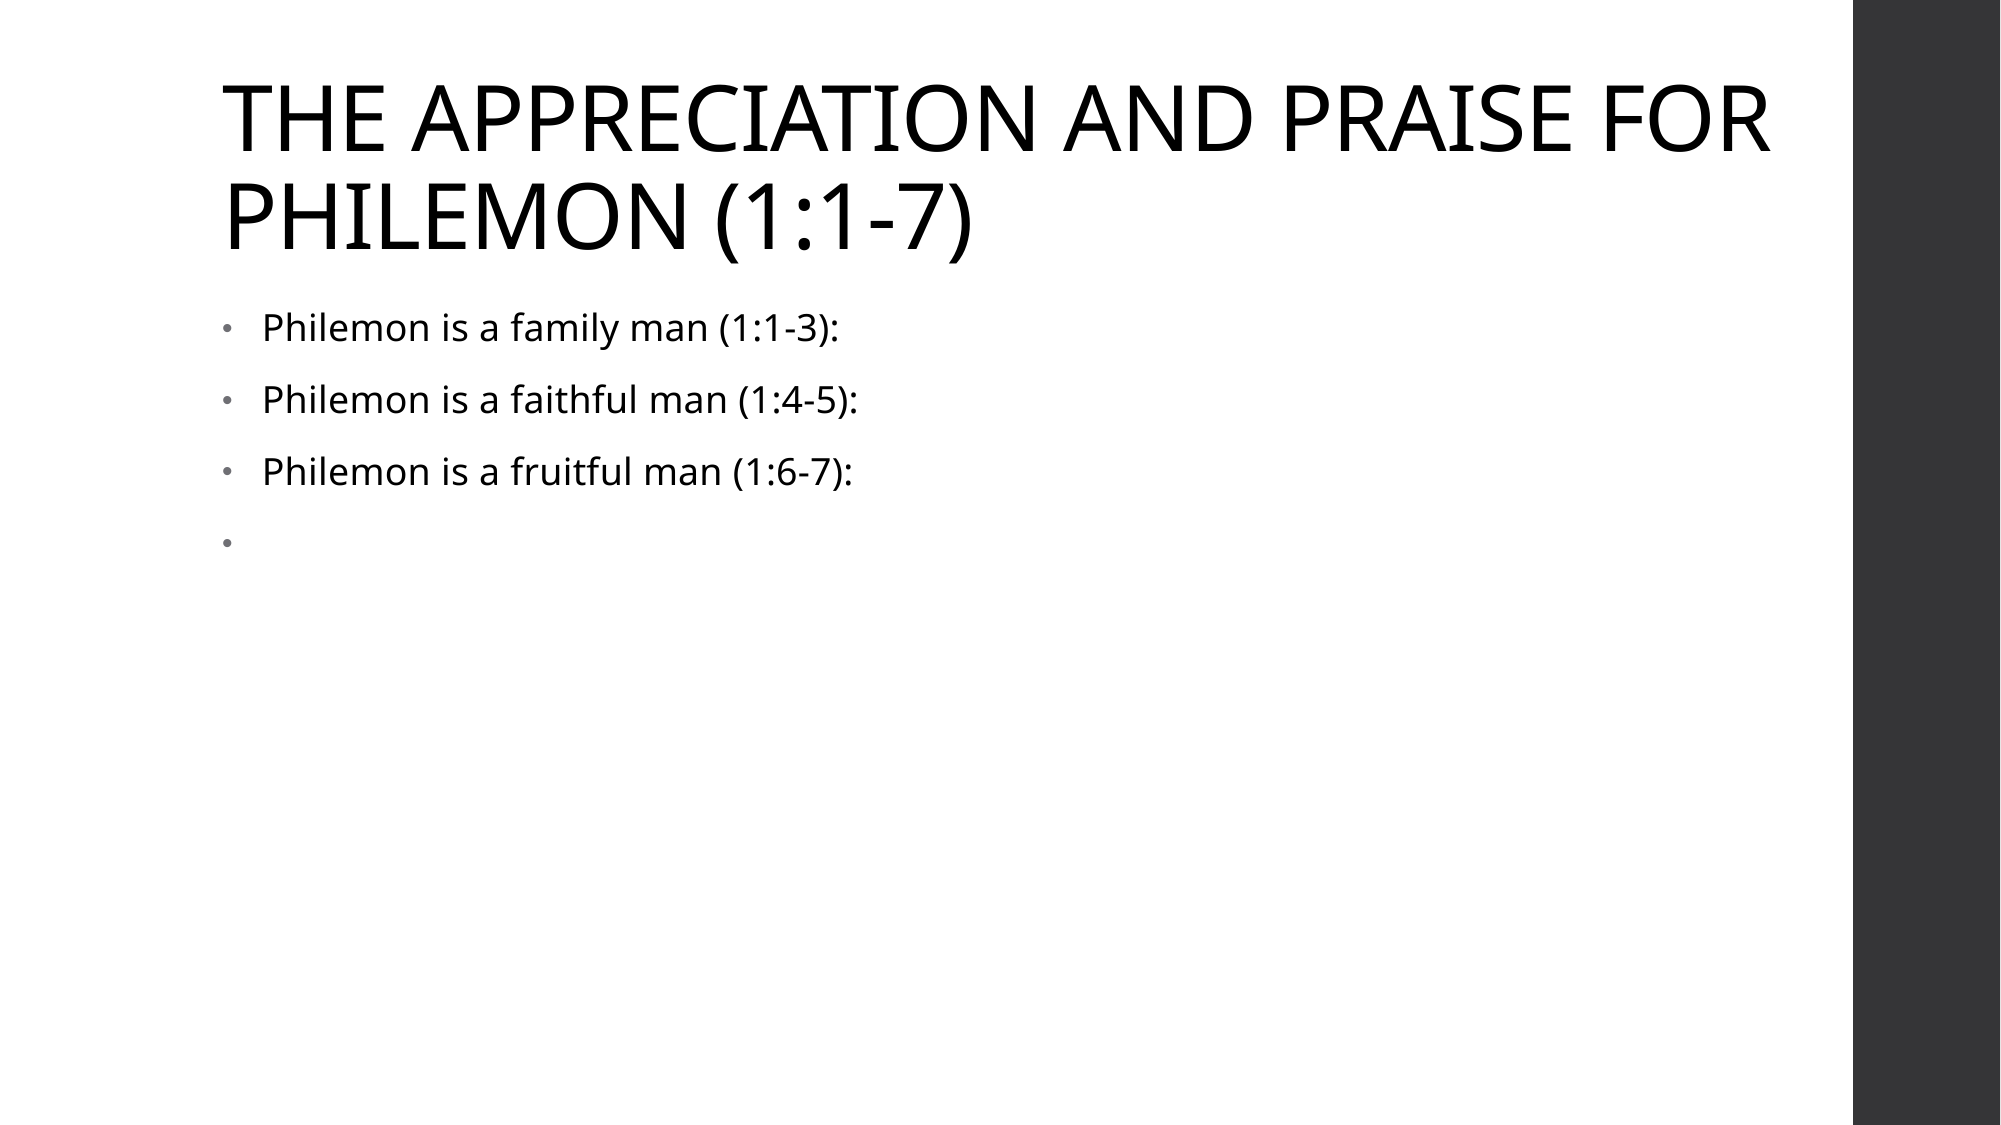

# THE APPRECIATION AND PRAISE FOR PHILEMON (1:1-7)
 Philemon is a family man (1:1-3):
 Philemon is a faithful man (1:4-5):
 Philemon is a fruitful man (1:6-7):